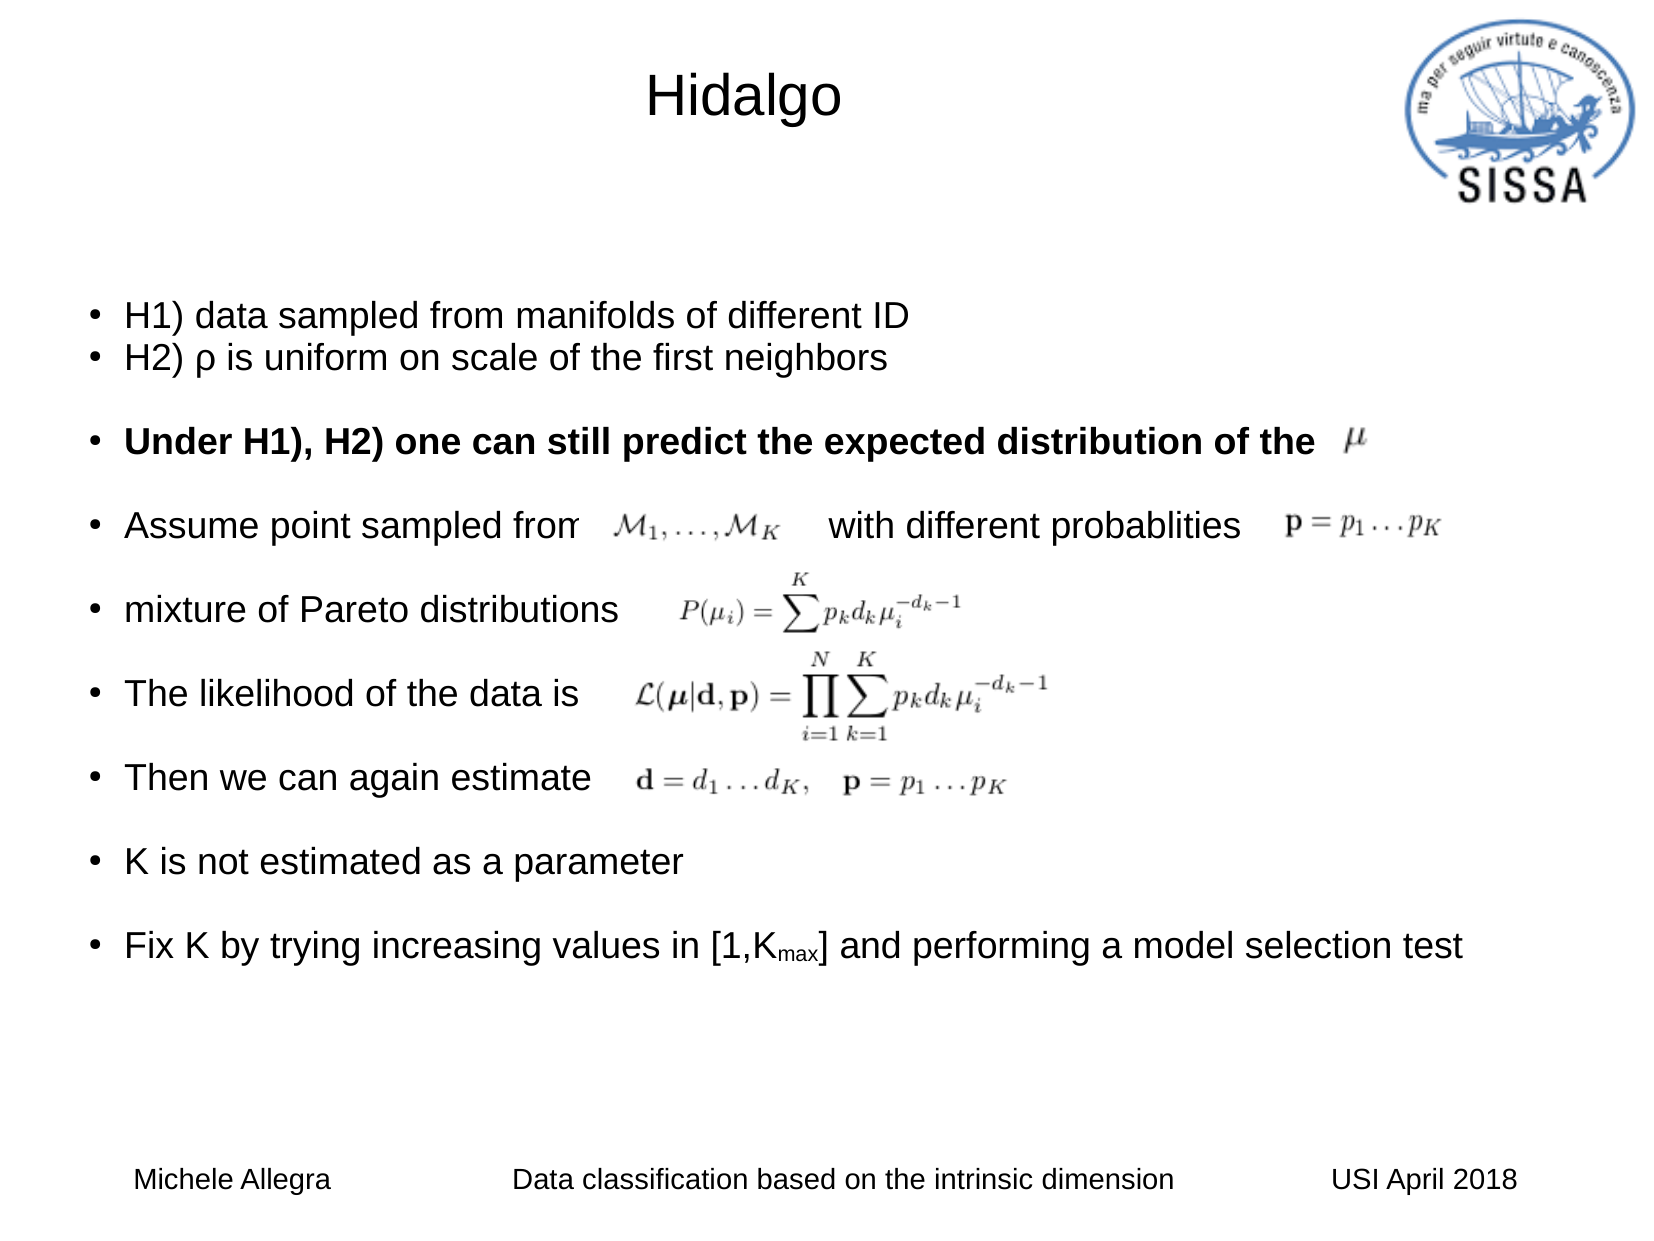

# Hidalgo
H1) data sampled from manifolds of different ID
H2) ρ is uniform on scale of the first neighbors
Under H1), H2) one can still predict the expected distribution of the
Assume point sampled from with different probablities
mixture of Pareto distributions
The likelihood of the data is
Then we can again estimate
K is not estimated as a parameter
Fix K by trying increasing values in [1,Kmax] and performing a model selection test
Michele Allegra Data classification based on the intrinsic dimension USI April 2018